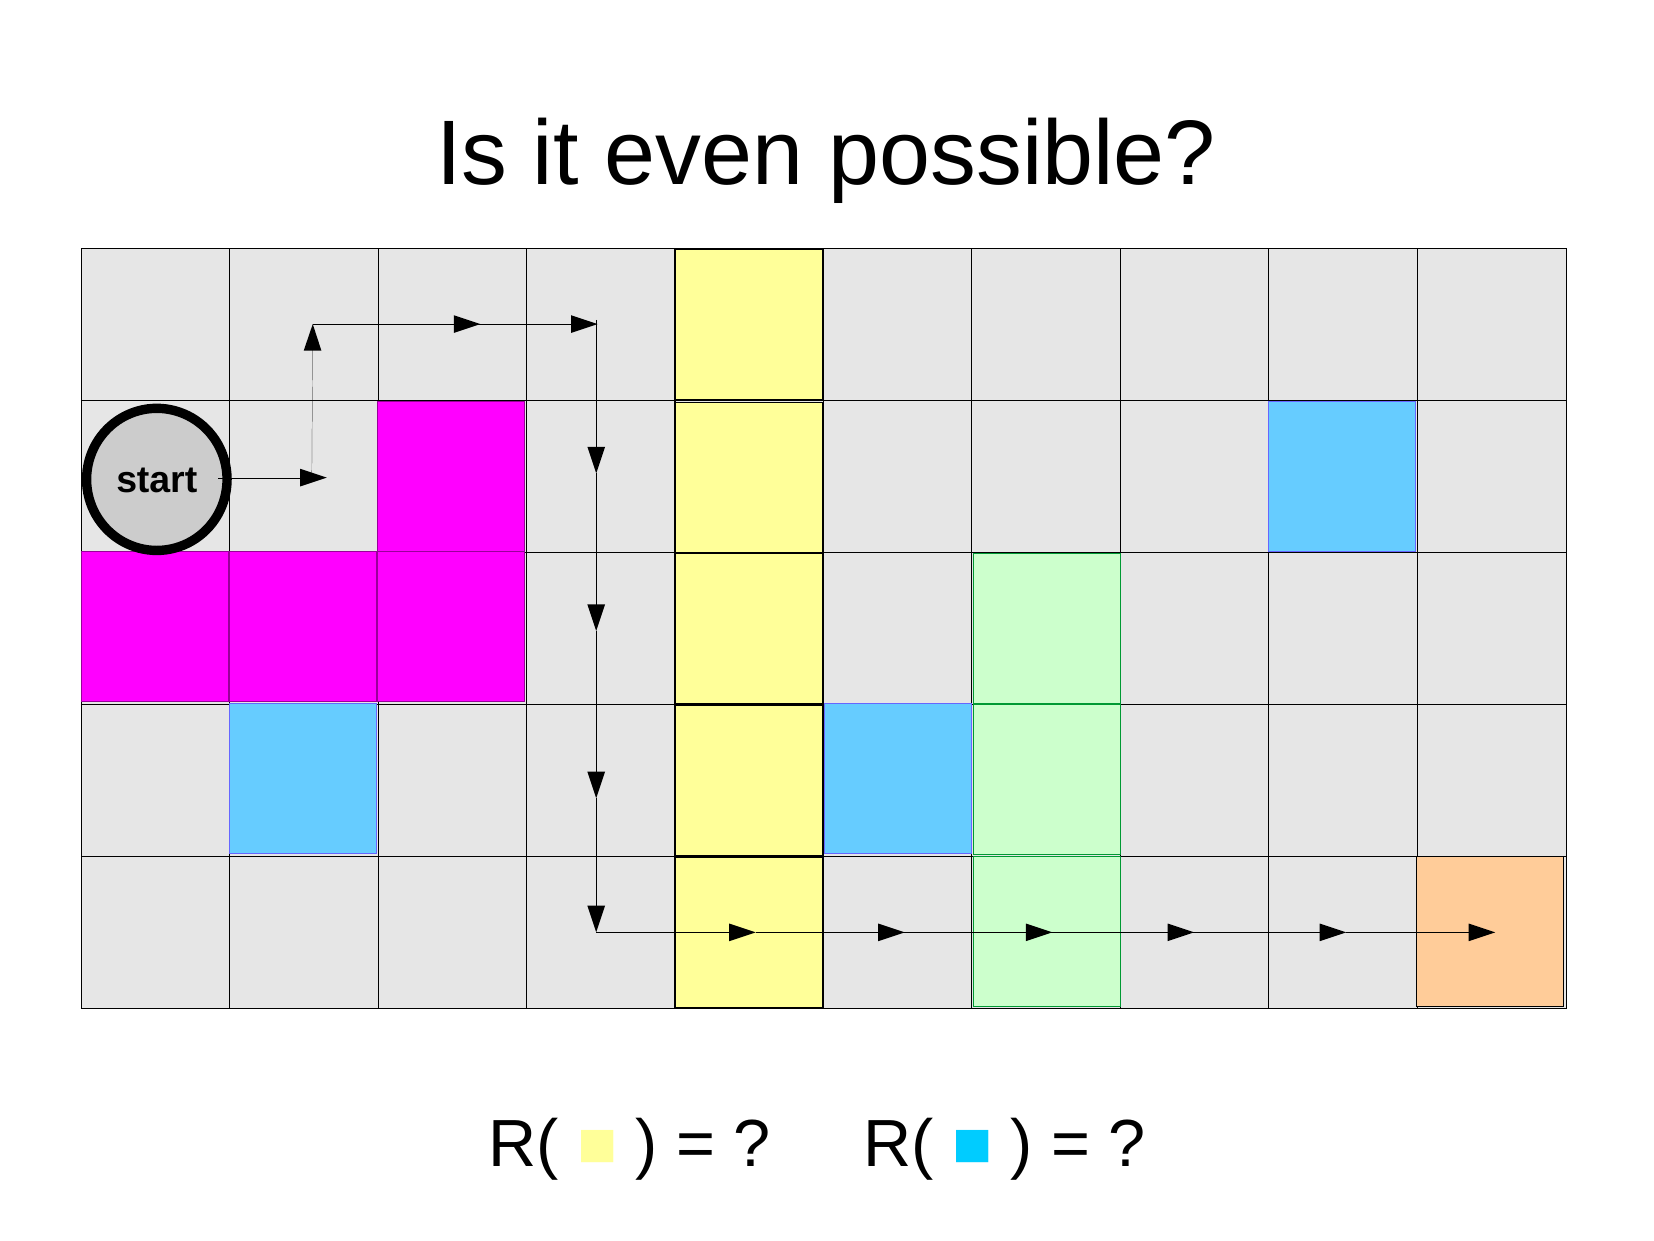

# Is it even possible?
| | | | | | | | | | |
| --- | --- | --- | --- | --- | --- | --- | --- | --- | --- |
| | | | | | | | | | |
| | | | | | | | | | |
| | | | | | | | | | |
| | | | | | | | | | |
start
R( ■ ) = ?		R( ■ ) = ?